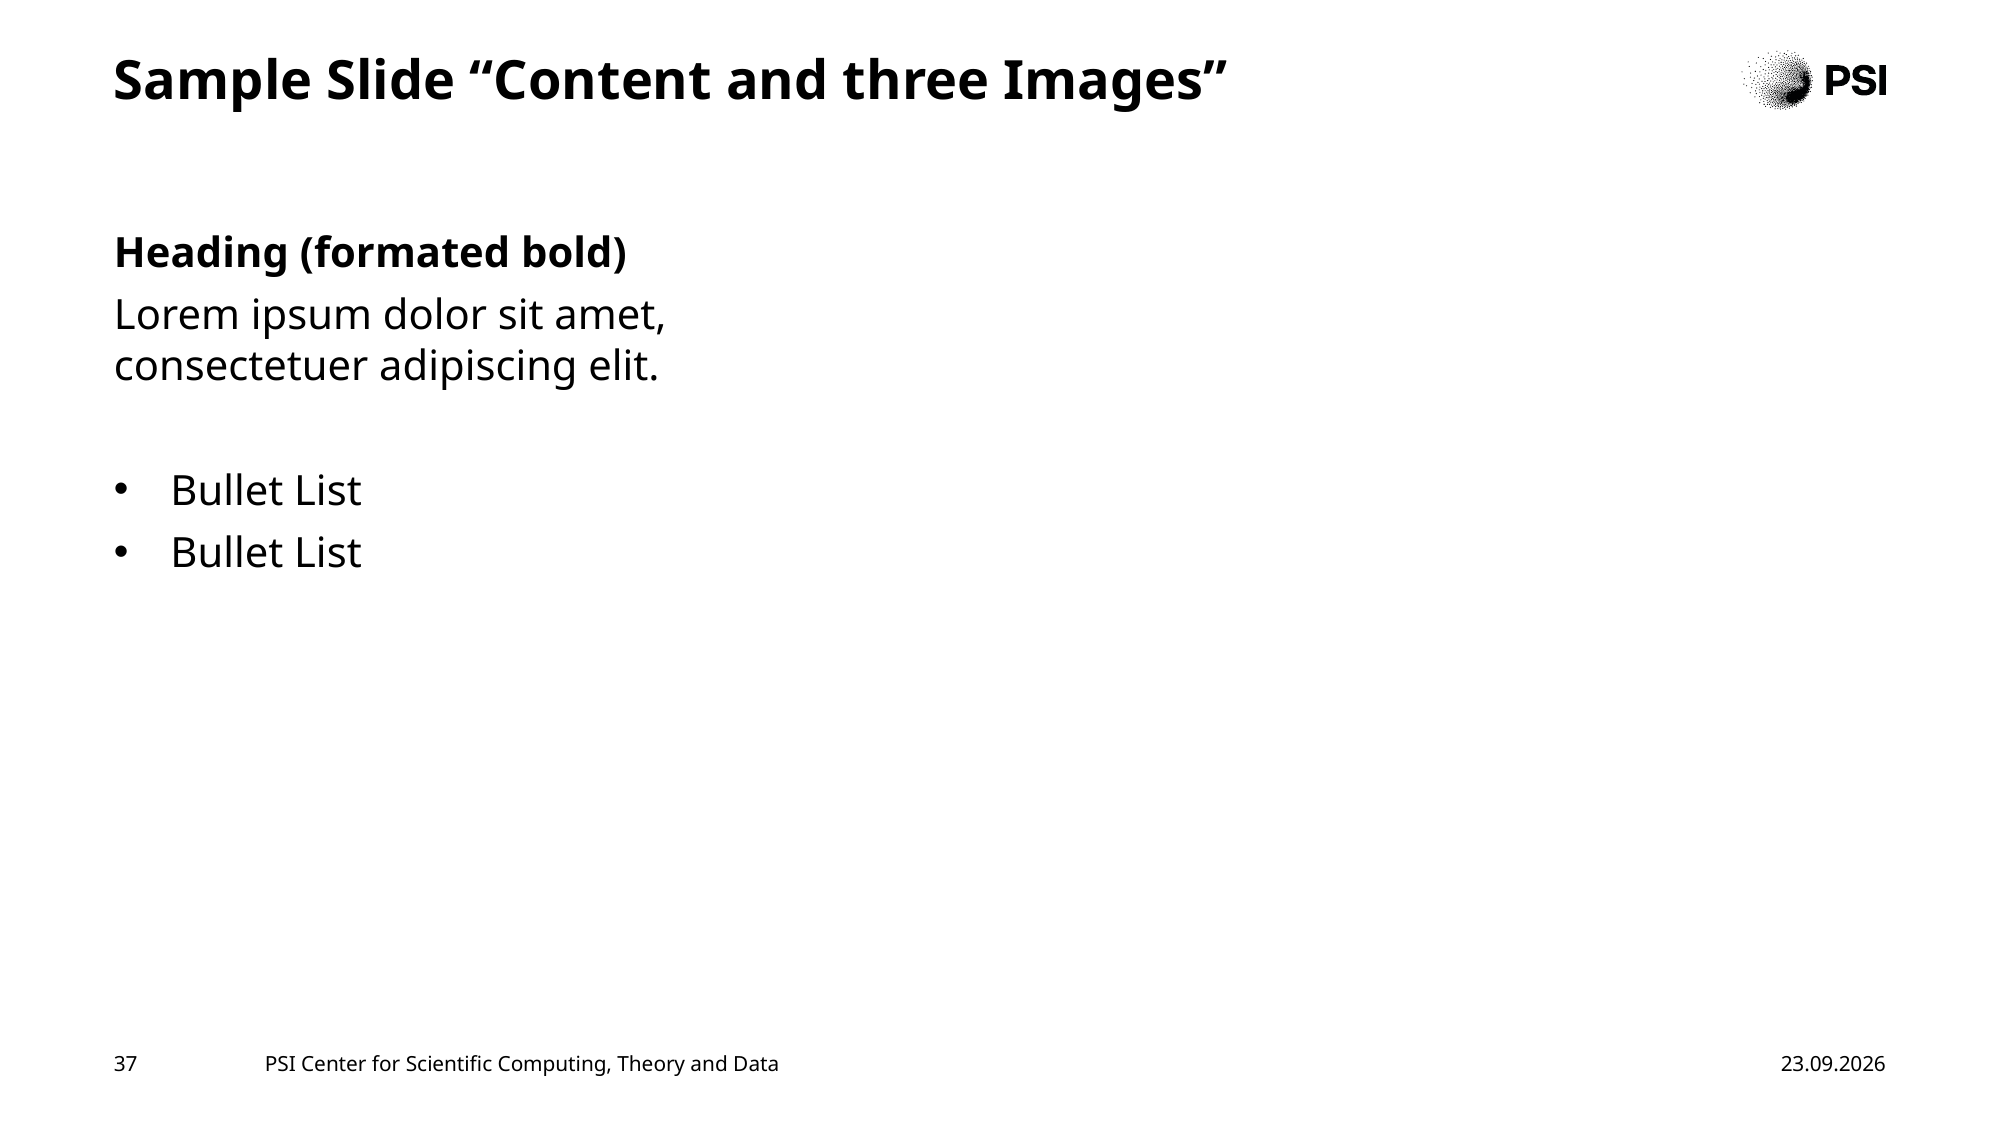

# Sample Slide “Content and three Images”
Heading (formated bold)
Lorem ipsum dolor sit amet, consectetuer adipiscing elit.
Bullet List
Bullet List
37
PSI Center for Scientific Computing, Theory and Data